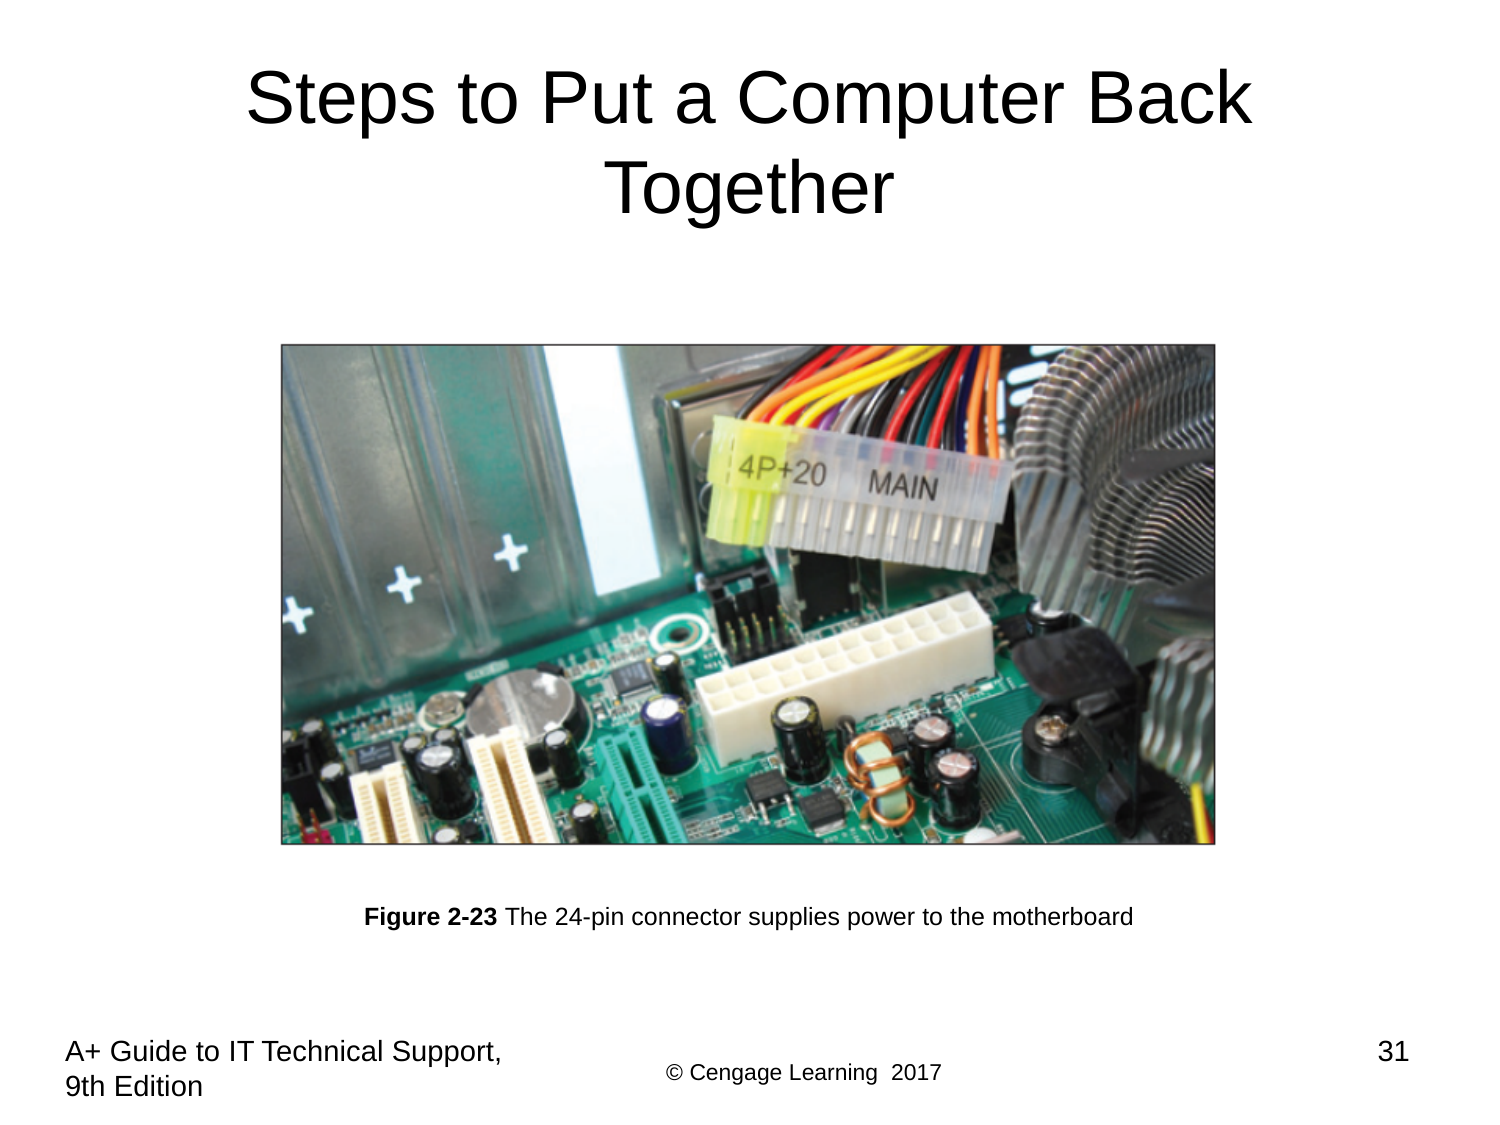

# Steps to Put a Computer Back Together
Figure 2-23 The 24-pin connector supplies power to the motherboard
A+ Guide to IT Technical Support, 9th Edition